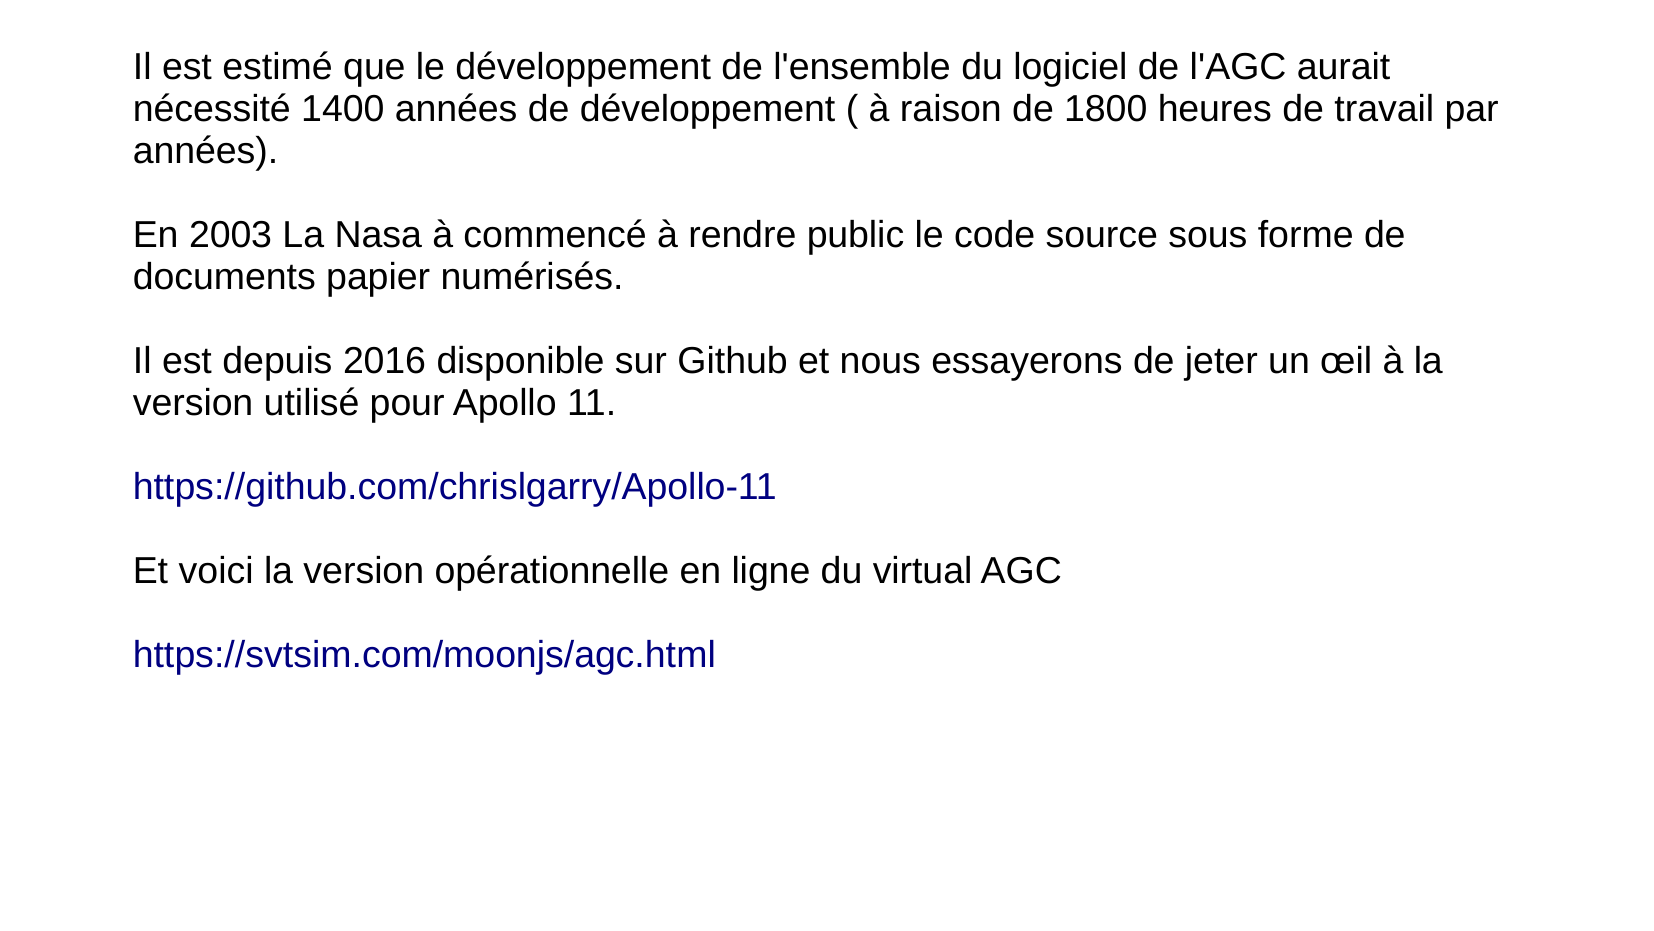

Il est estimé que le développement de l'ensemble du logiciel de l'AGC aurait nécessité 1400 années de développement ( à raison de 1800 heures de travail par années).
En 2003 La Nasa à commencé à rendre public le code source sous forme de documents papier numérisés.
Il est depuis 2016 disponible sur Github et nous essayerons de jeter un œil à la version utilisé pour Apollo 11.
https://github.com/chrislgarry/Apollo-11
Et voici la version opérationnelle en ligne du virtual AGC
https://svtsim.com/moonjs/agc.html